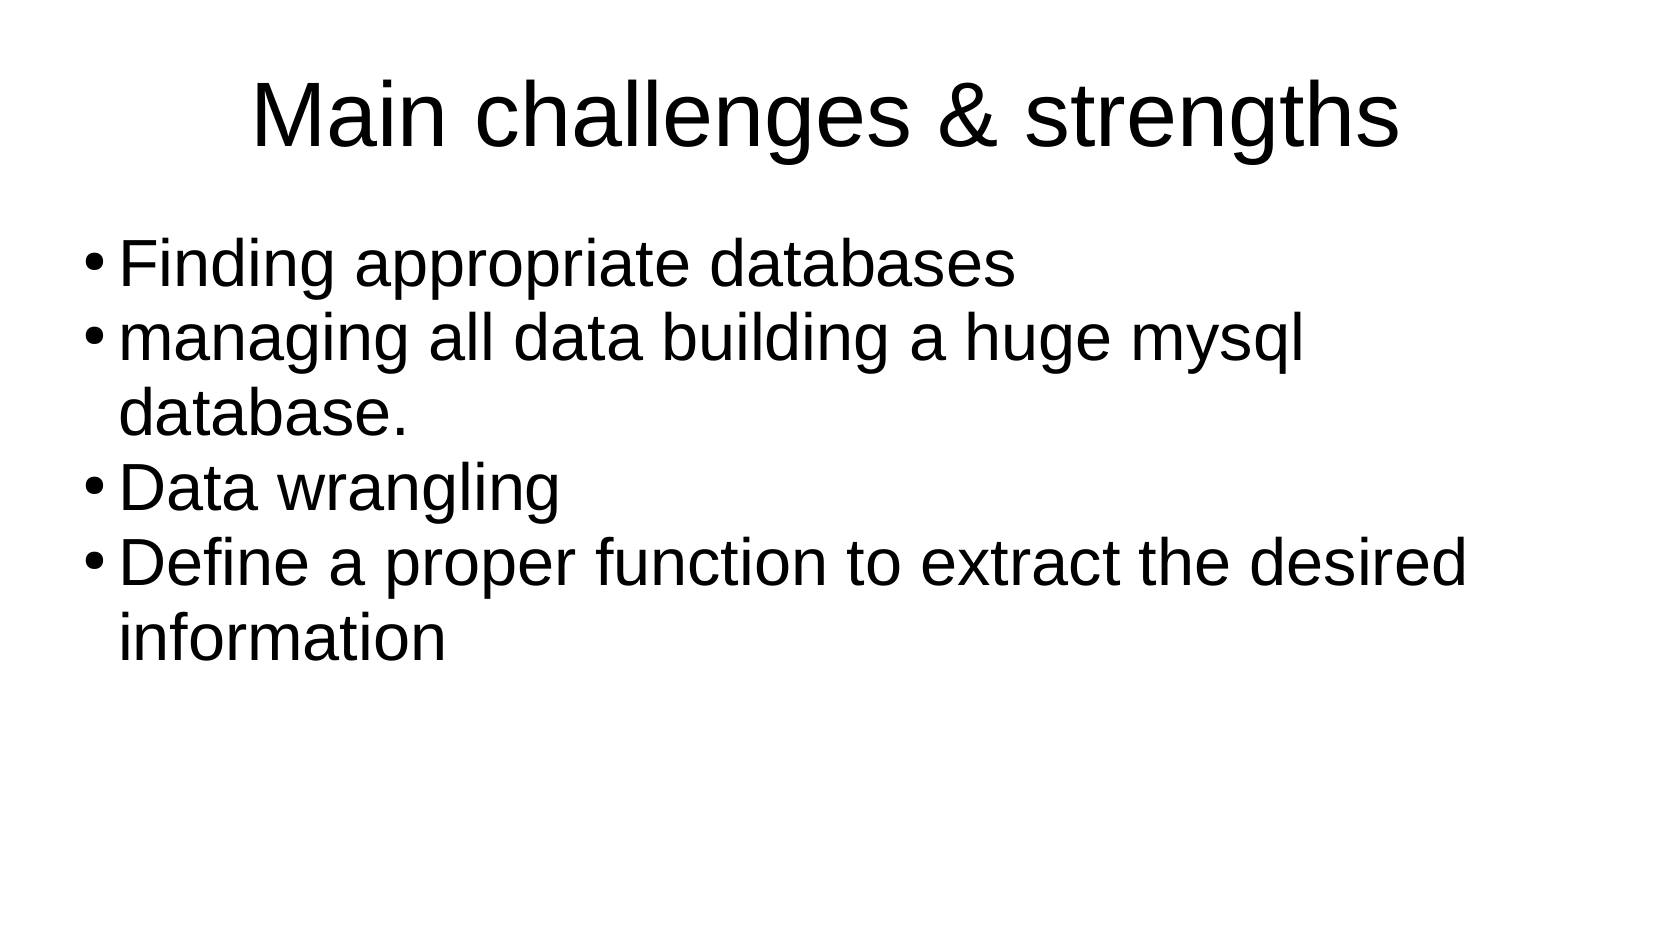

# Main challenges & strengths
Finding appropriate databases
managing all data building a huge mysql database.
Data wrangling
Define a proper function to extract the desired information